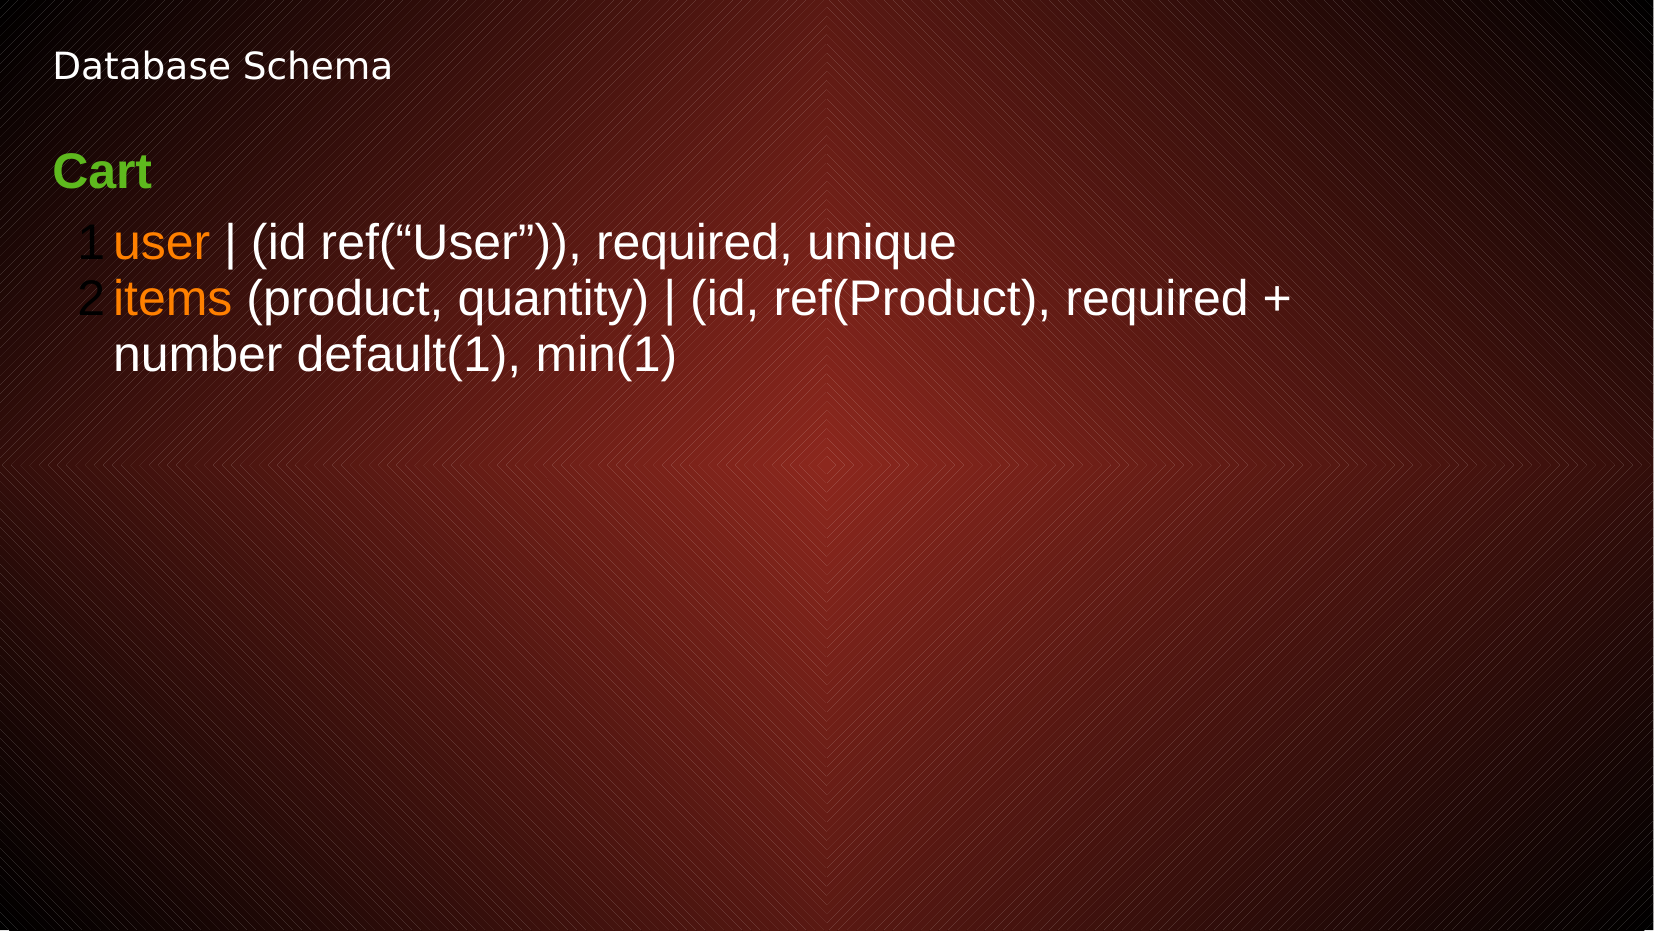

Database Schema
Cart
user | (id ref(“User”)), required, unique
items (product, quantity) | (id, ref(Product), required + number default(1), min(1)